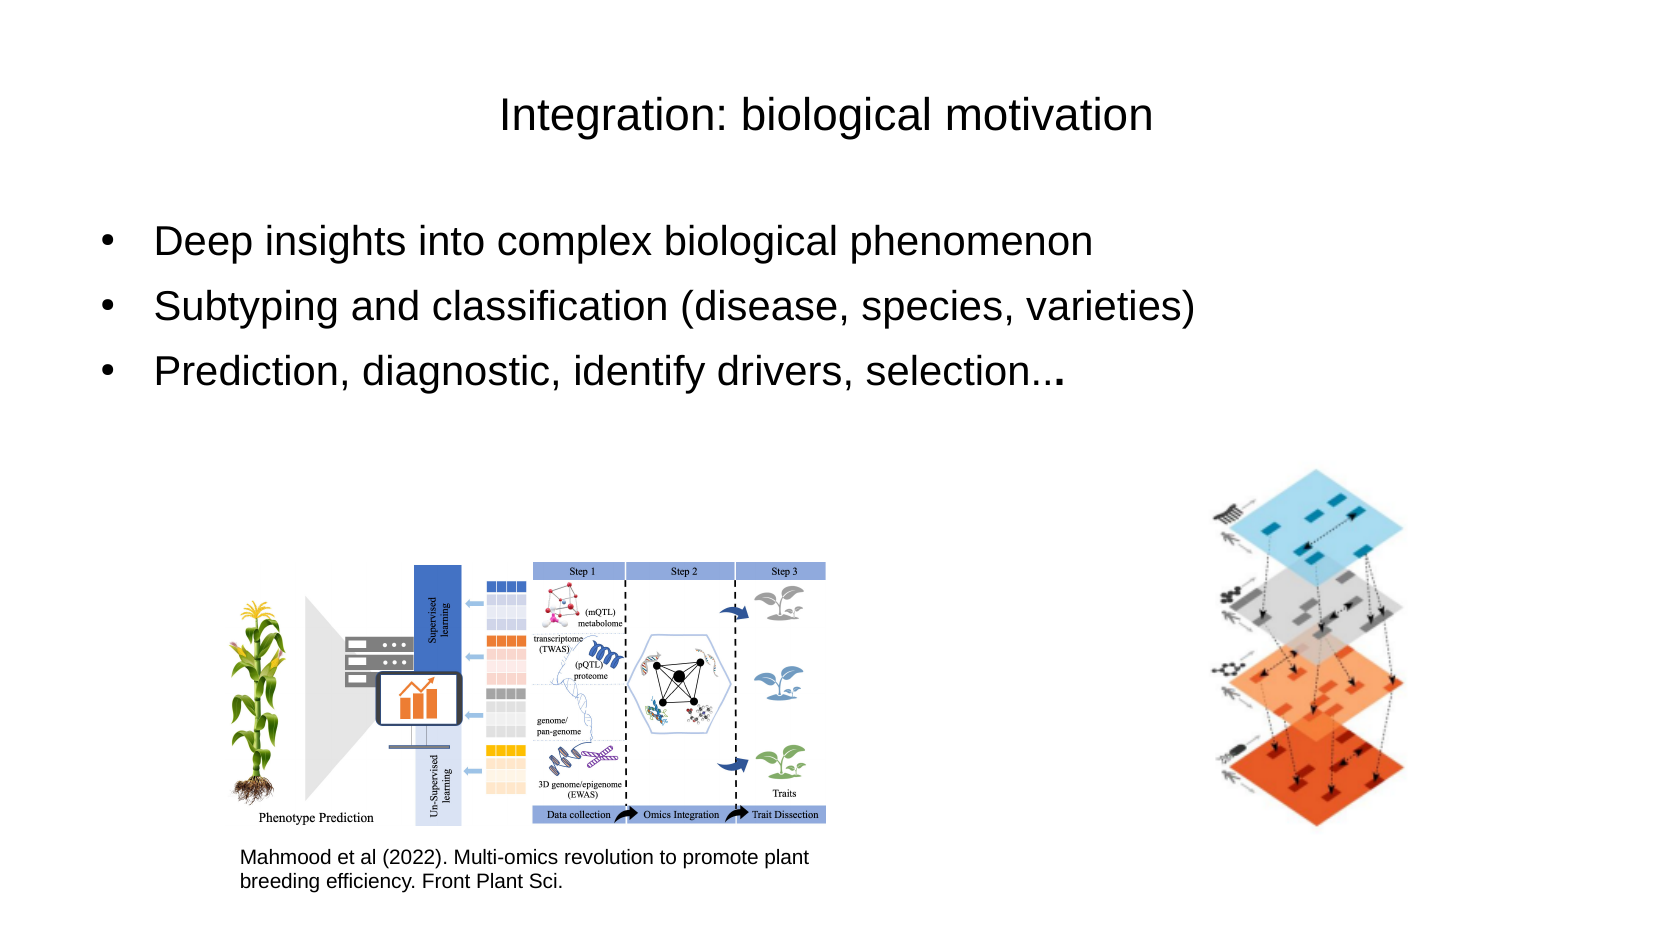

# Integration: biological motivation
Deep insights into complex biological phenomenon
Subtyping and classification (disease, species, varieties)
Prediction, diagnostic, identify drivers, selection...
Mahmood et al (2022). Multi-omics revolution to promote plant breeding efficiency. Front Plant Sci.